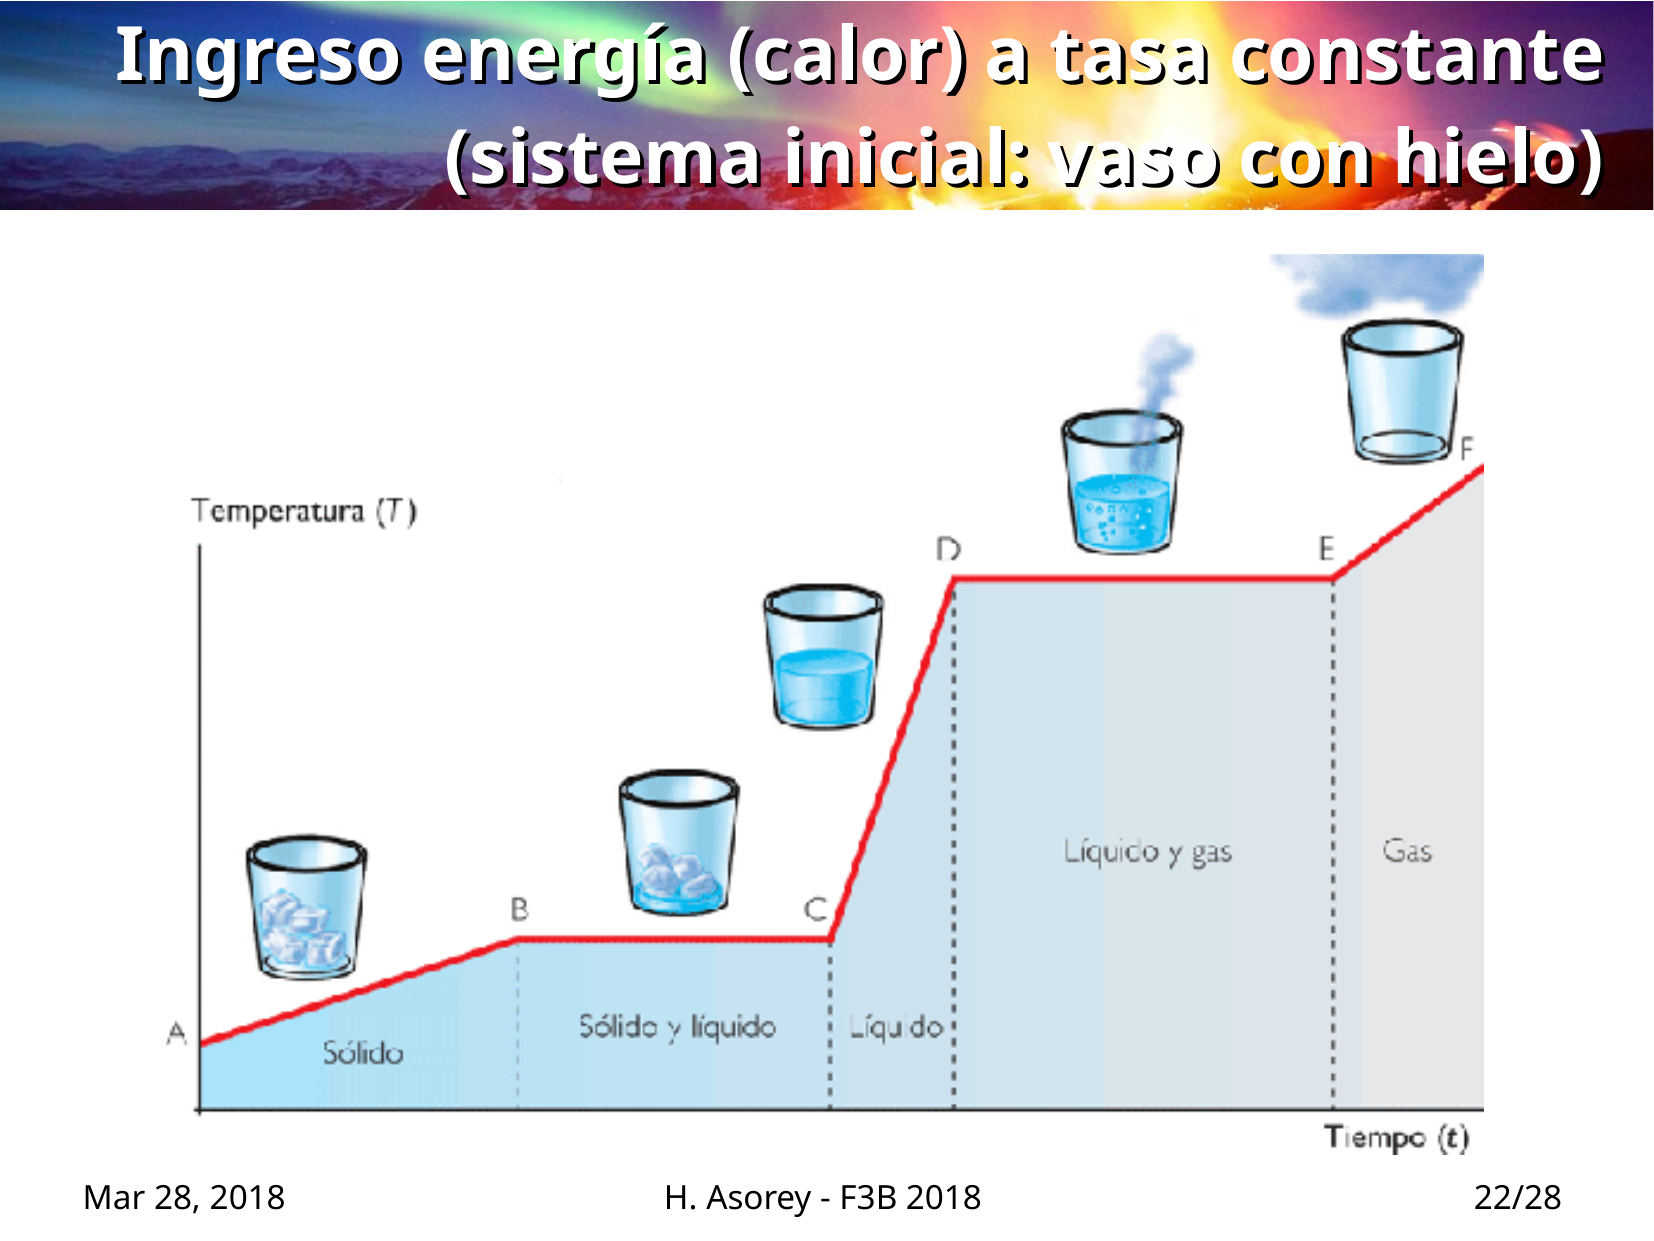

# Ingreso energía (calor) a tasa constante (sistema inicial: vaso con hielo)
Mar 28, 2018
H. Asorey - F3B 2018
22